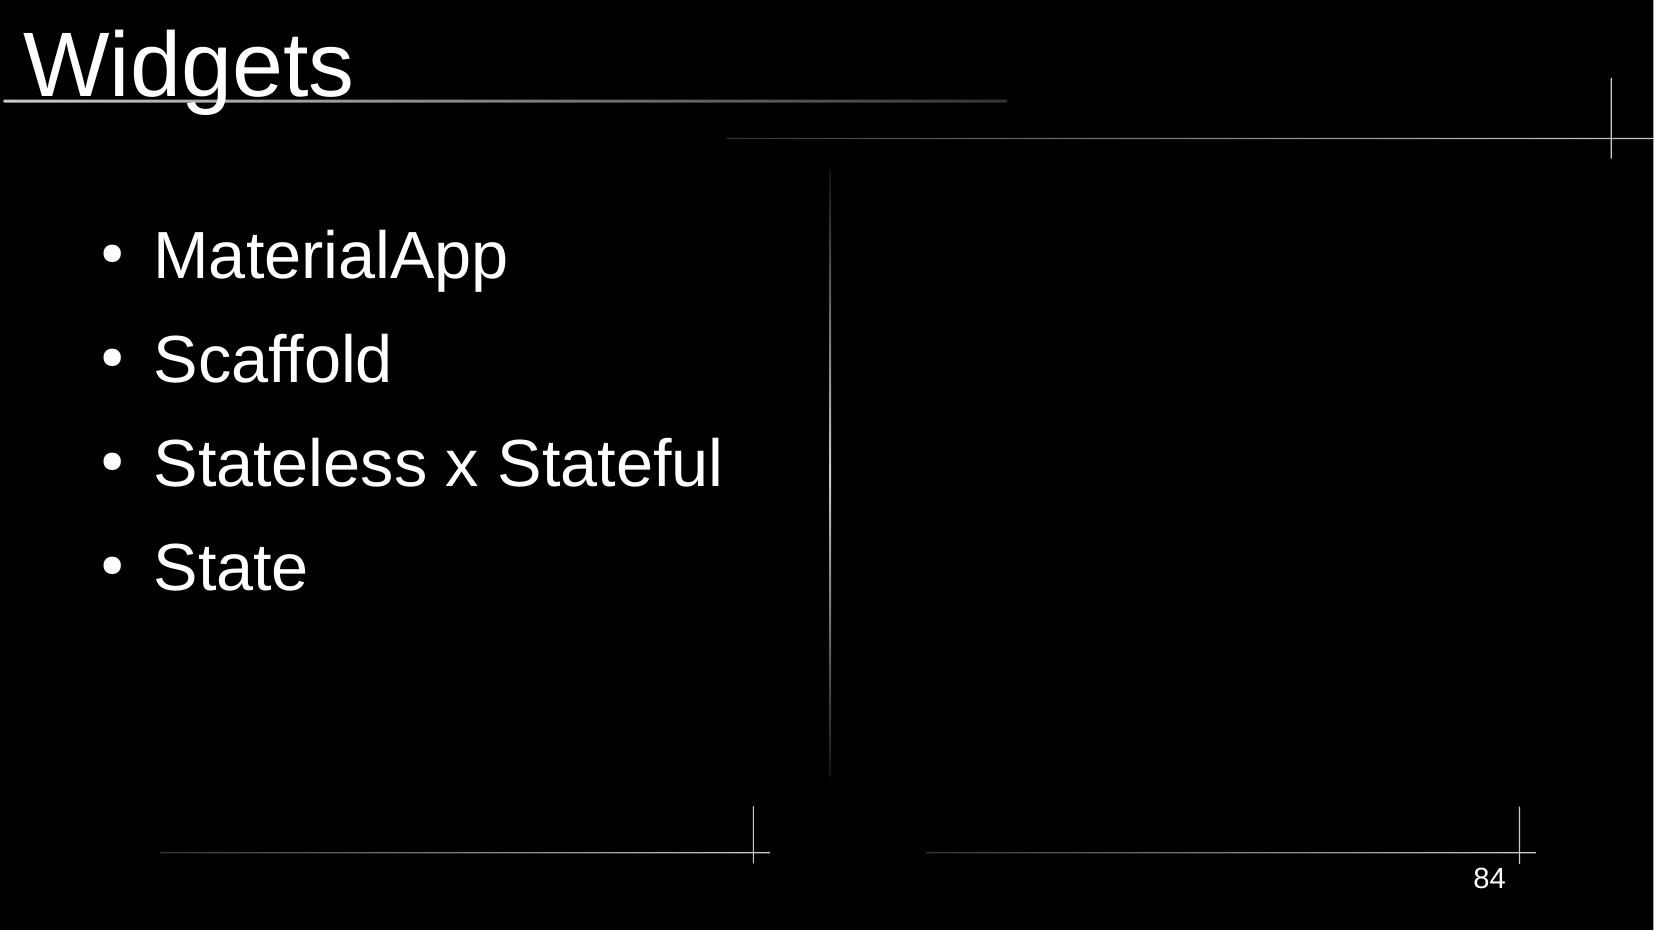

# Widgets
MaterialApp
Scaffold
Stateless x Stateful
State
84